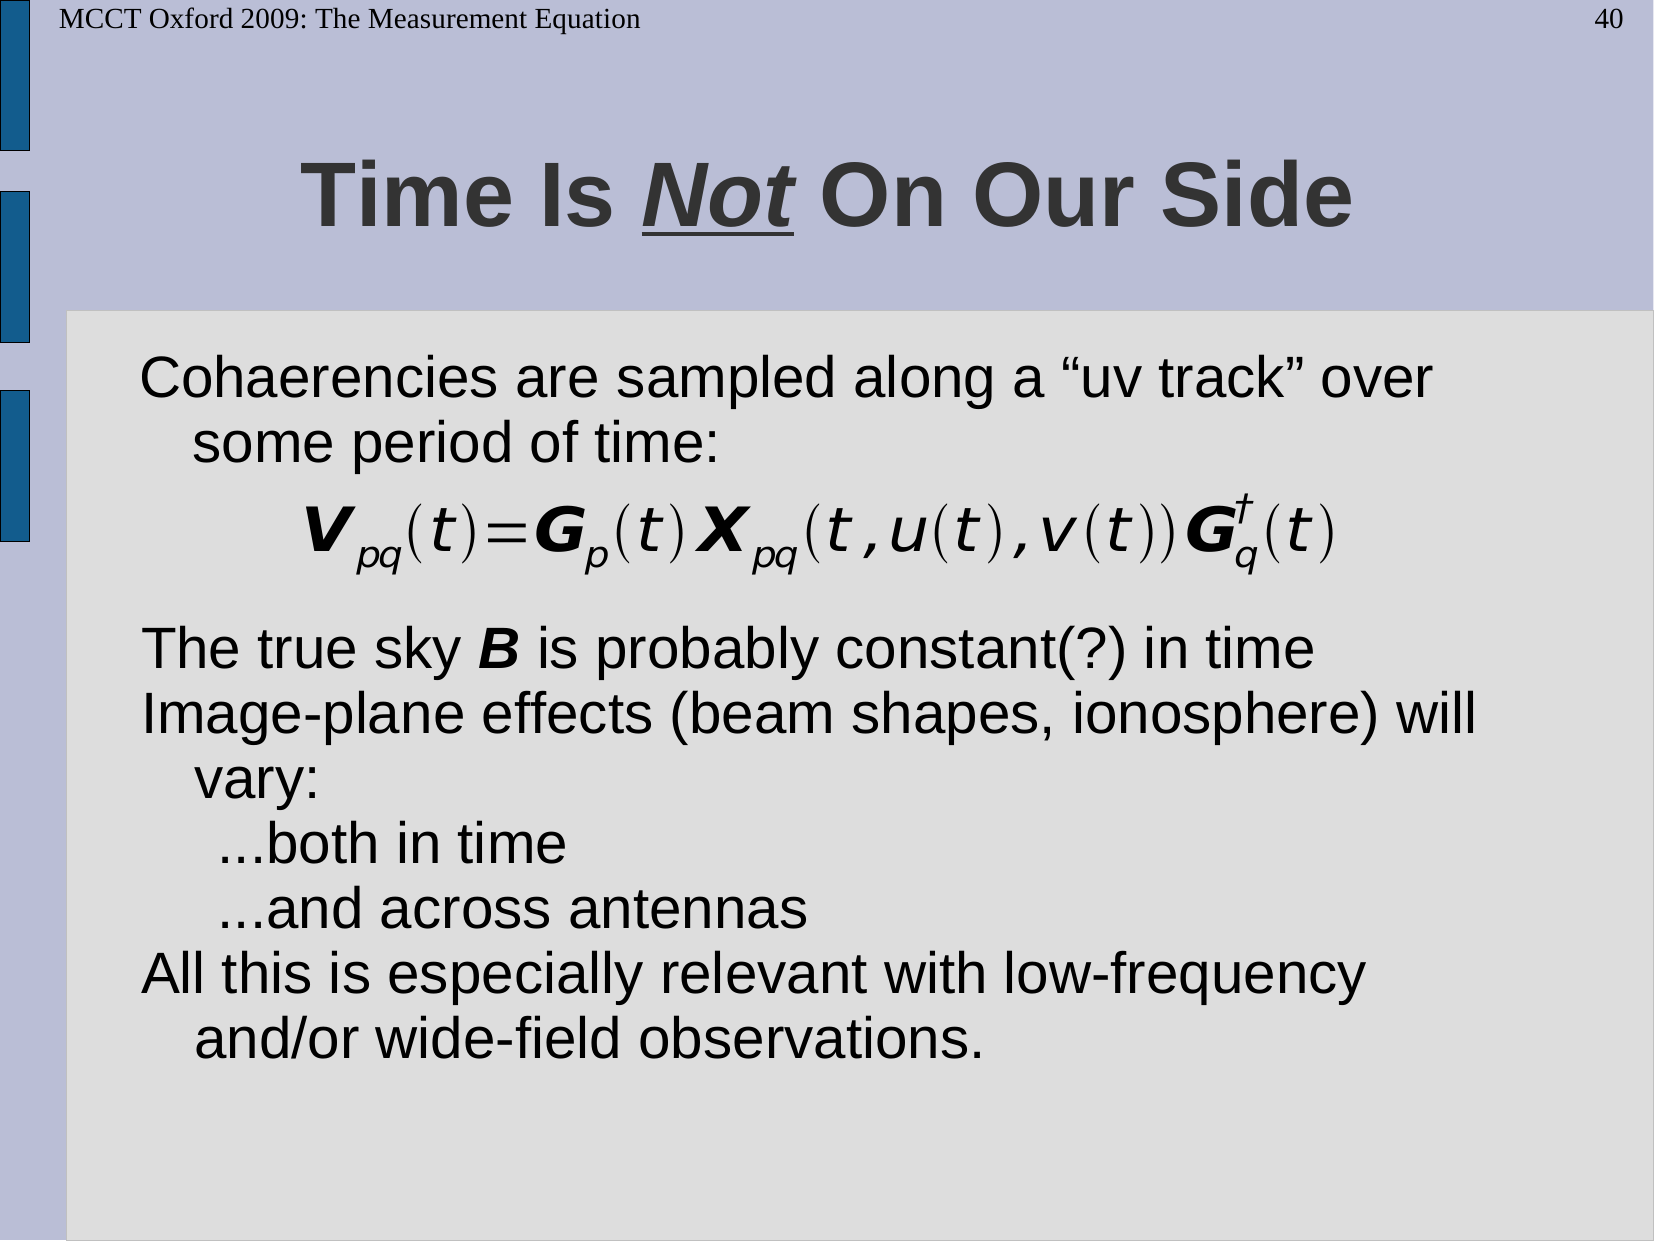

MCCT Oxford 2009: The Measurement Equation
40
# Time Is Not On Our Side
Cohaerencies are sampled along a “uv track” over some period of time:
The true sky B is probably constant(?) in time
Image-plane effects (beam shapes, ionosphere) will vary:
...both in time
...and across antennas
All this is especially relevant with low-frequency and/or wide-field observations.